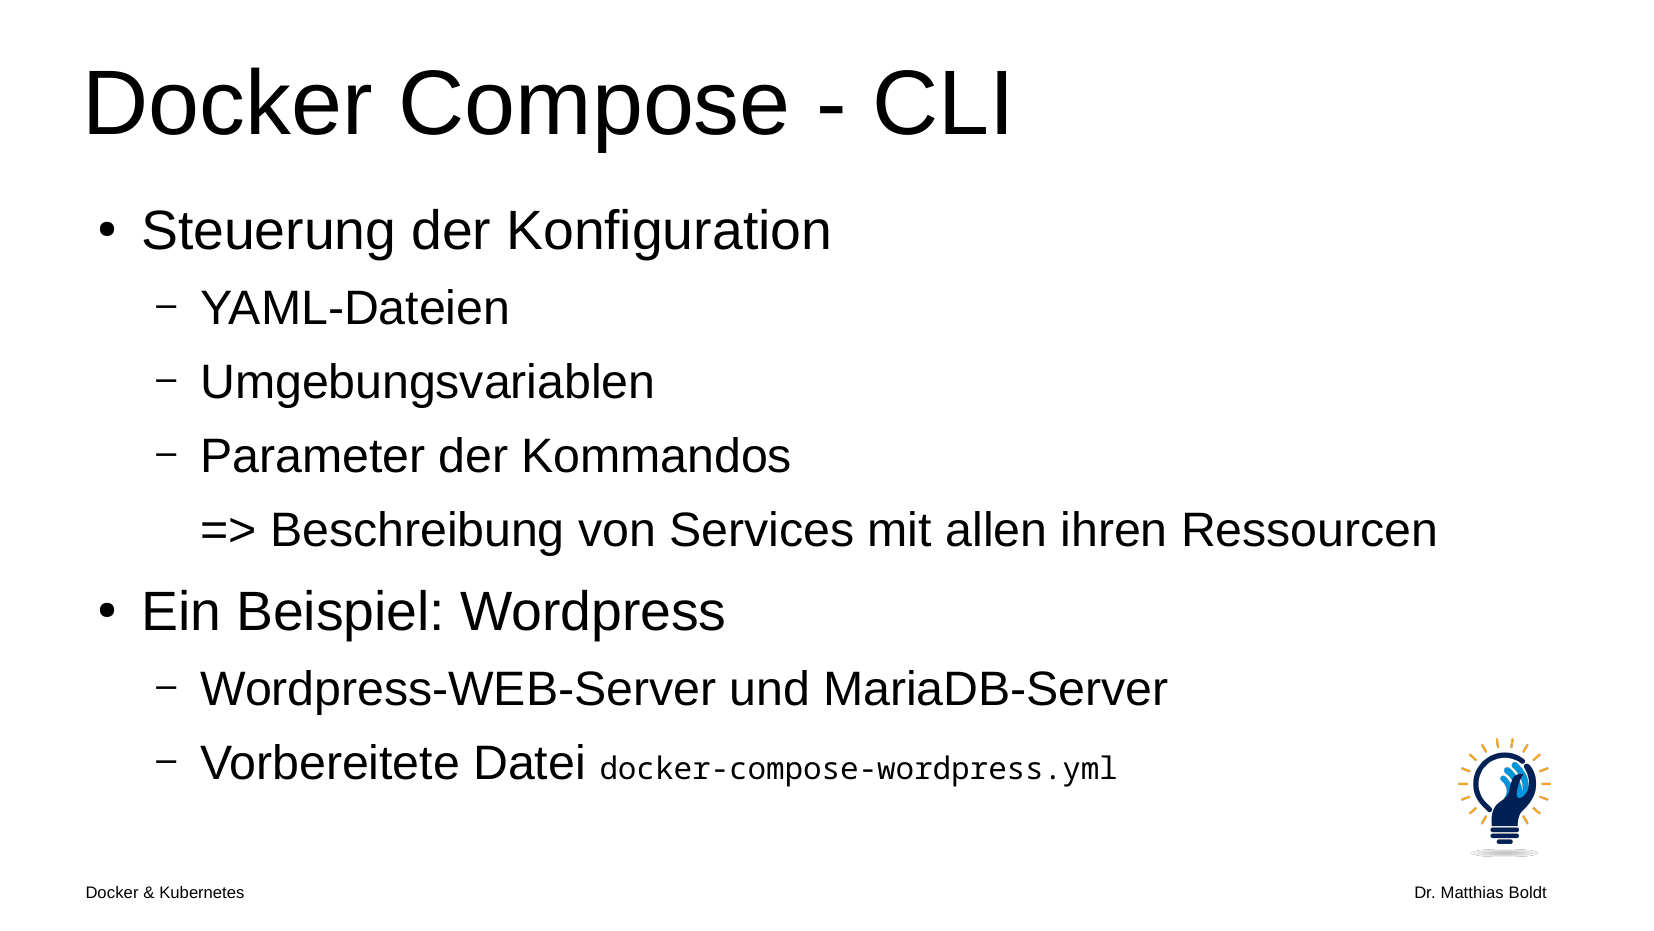

# Docker Compose - CLI
Steuerung der Konfiguration
YAML-Dateien
Umgebungsvariablen
Parameter der Kommandos
=> Beschreibung von Services mit allen ihren Ressourcen
Ein Beispiel: Wordpress
Wordpress-WEB-Server und MariaDB-Server
Vorbereitete Datei docker-compose-wordpress.yml
Docker & Kubernetes																Dr. Matthias Boldt